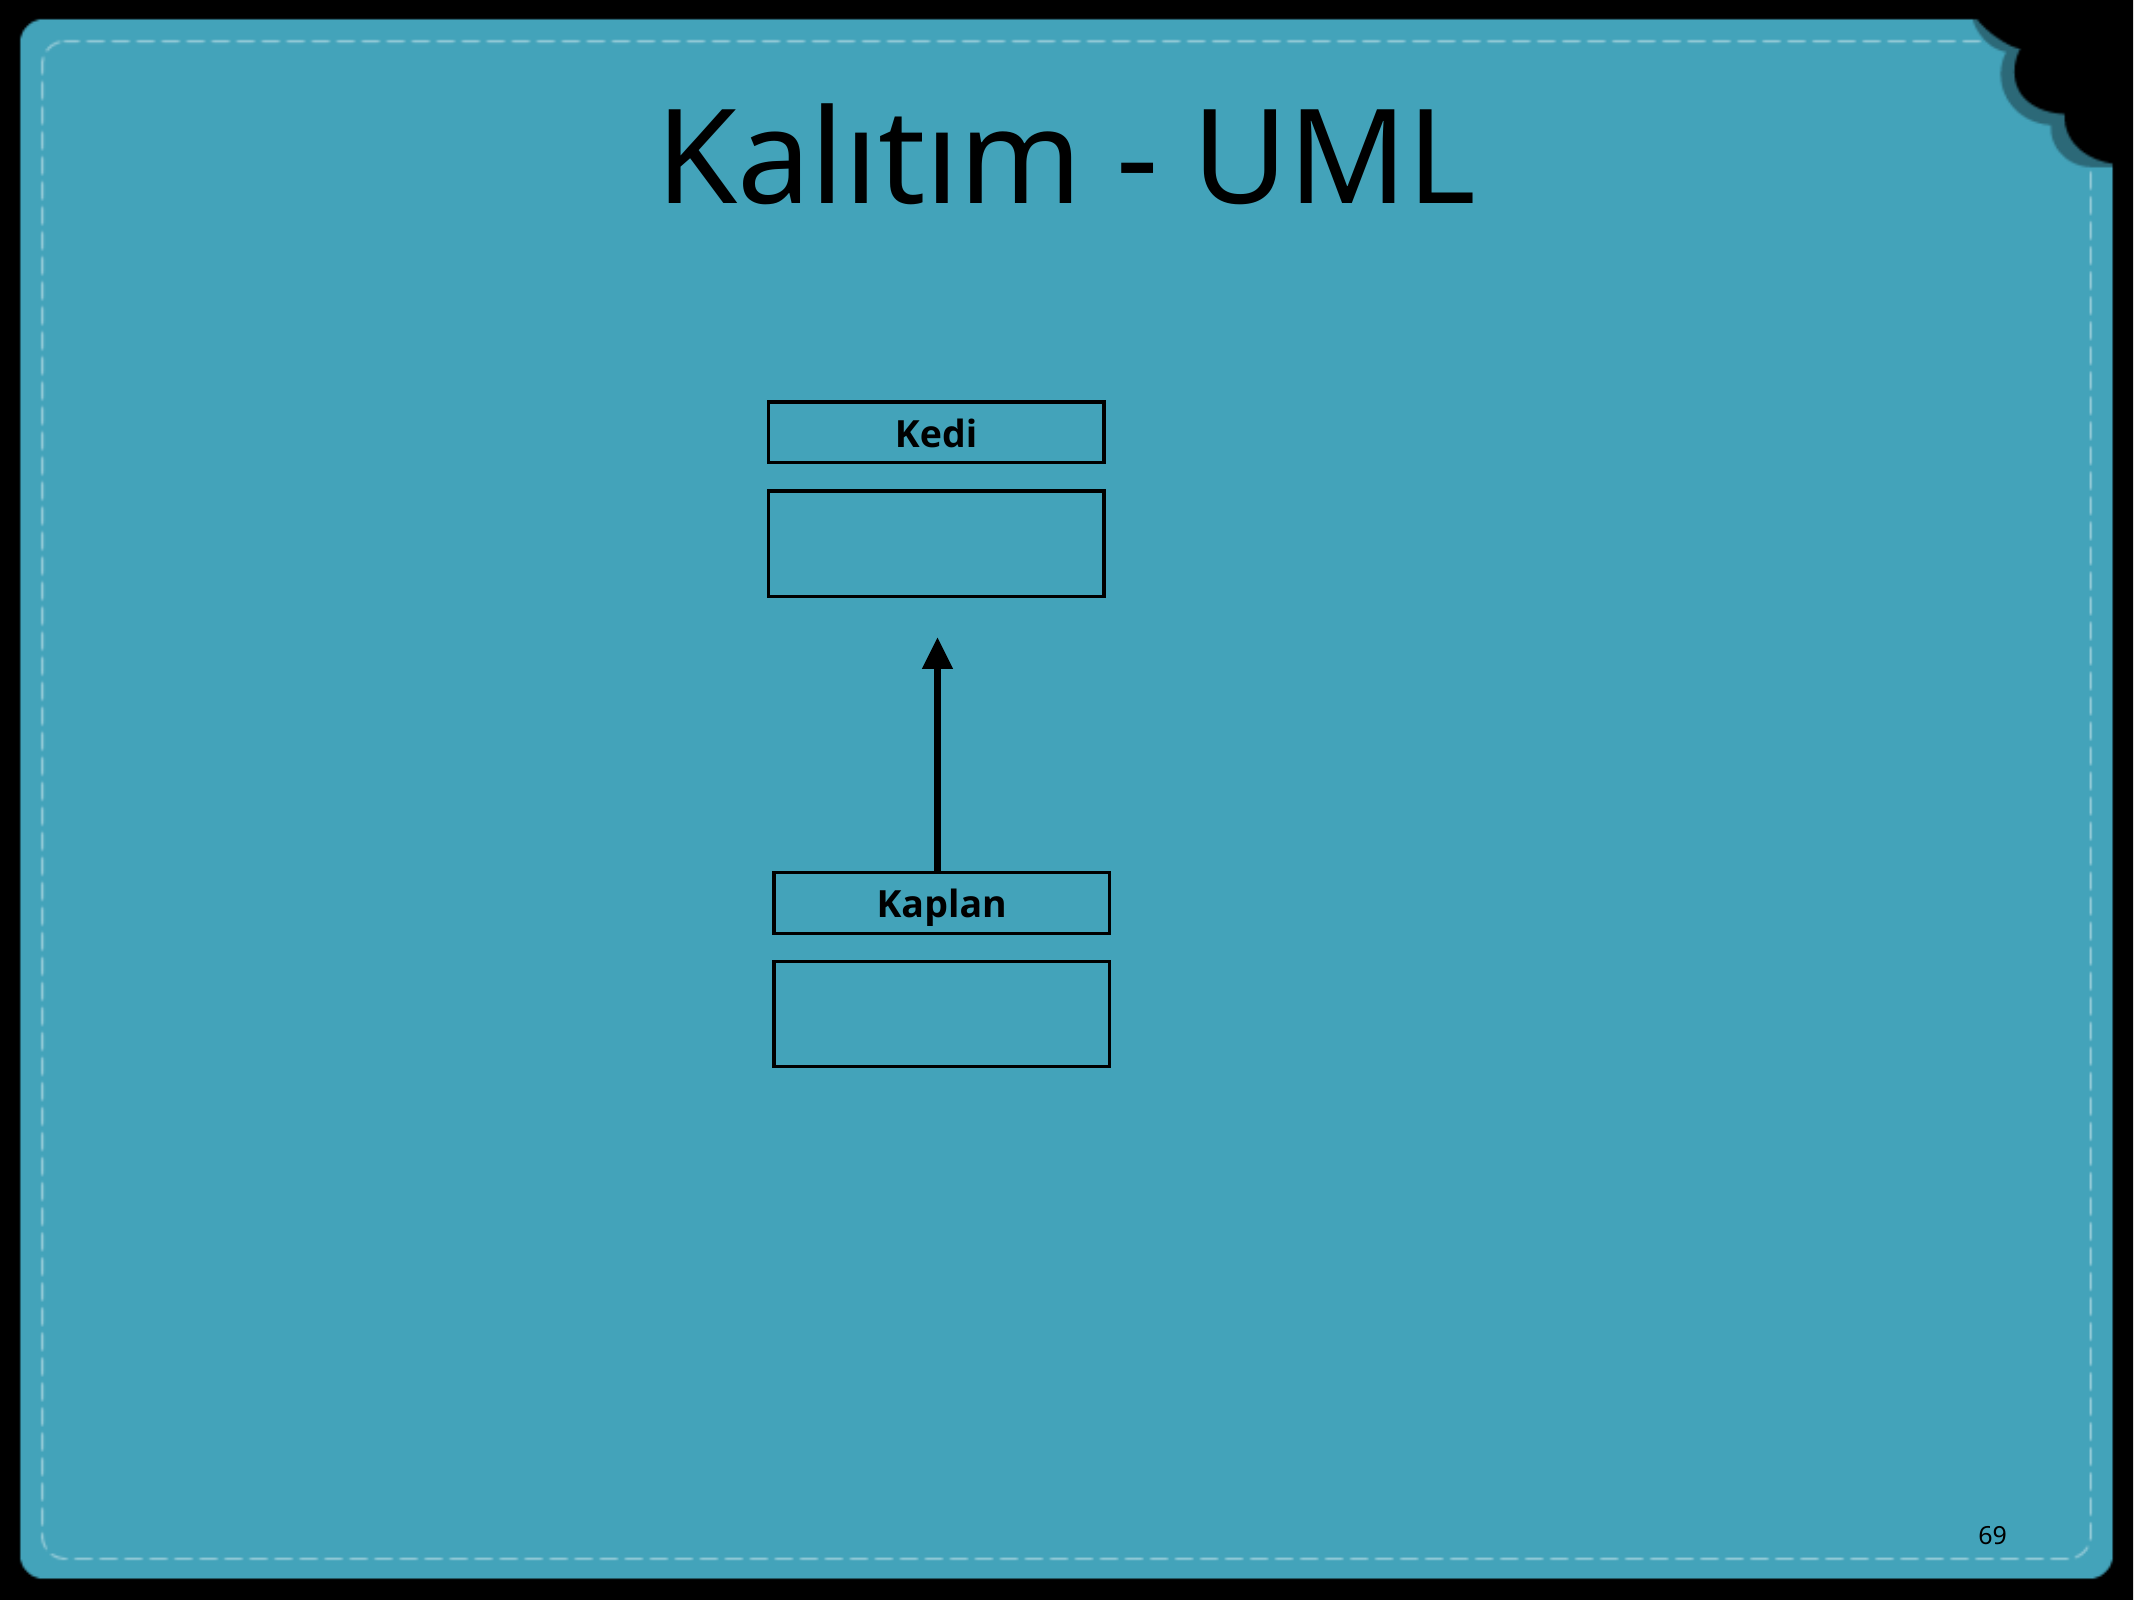

# Kalıtım - UML
Kedi
Kaplan
69